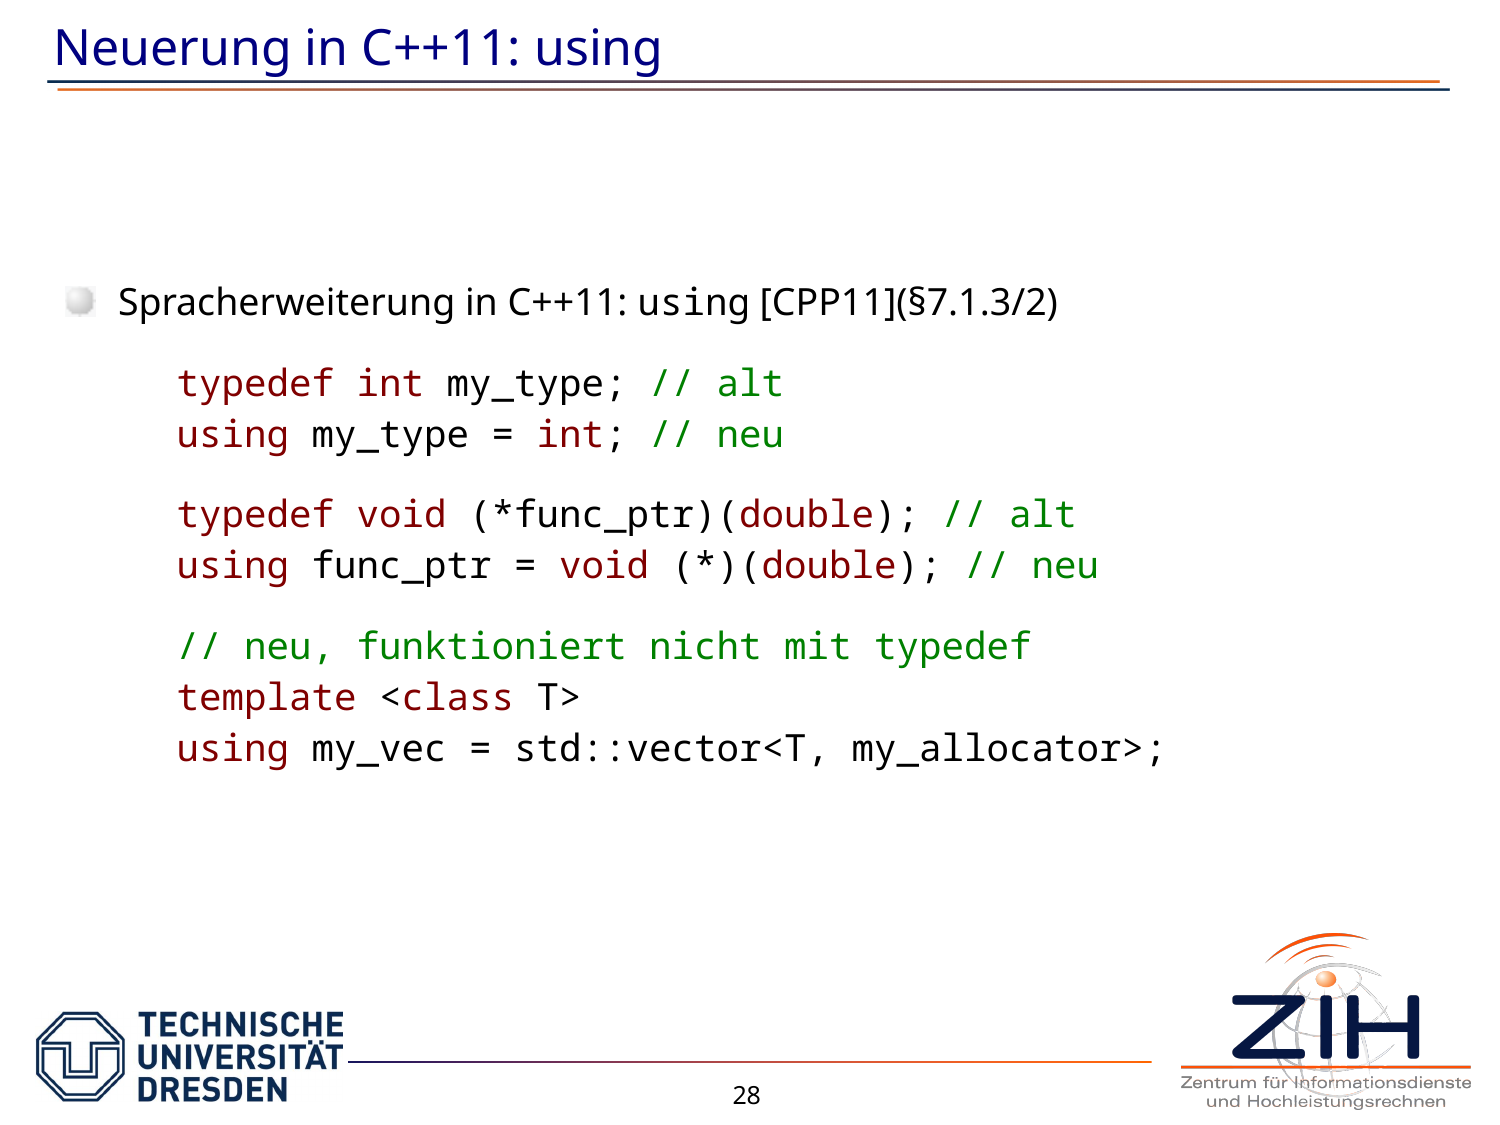

# Neuerung in C++11: using
Spracherweiterung in C++11: using [CPP11](§7.1.3/2)
typedef int my_type; // alt
using my_type = int; // neu
typedef void (*func_ptr)(double); // alt
using func_ptr = void (*)(double); // neu
// neu, funktioniert nicht mit typedef
template <class T>
using my_vec = std::vector<T, my_allocator>;
28